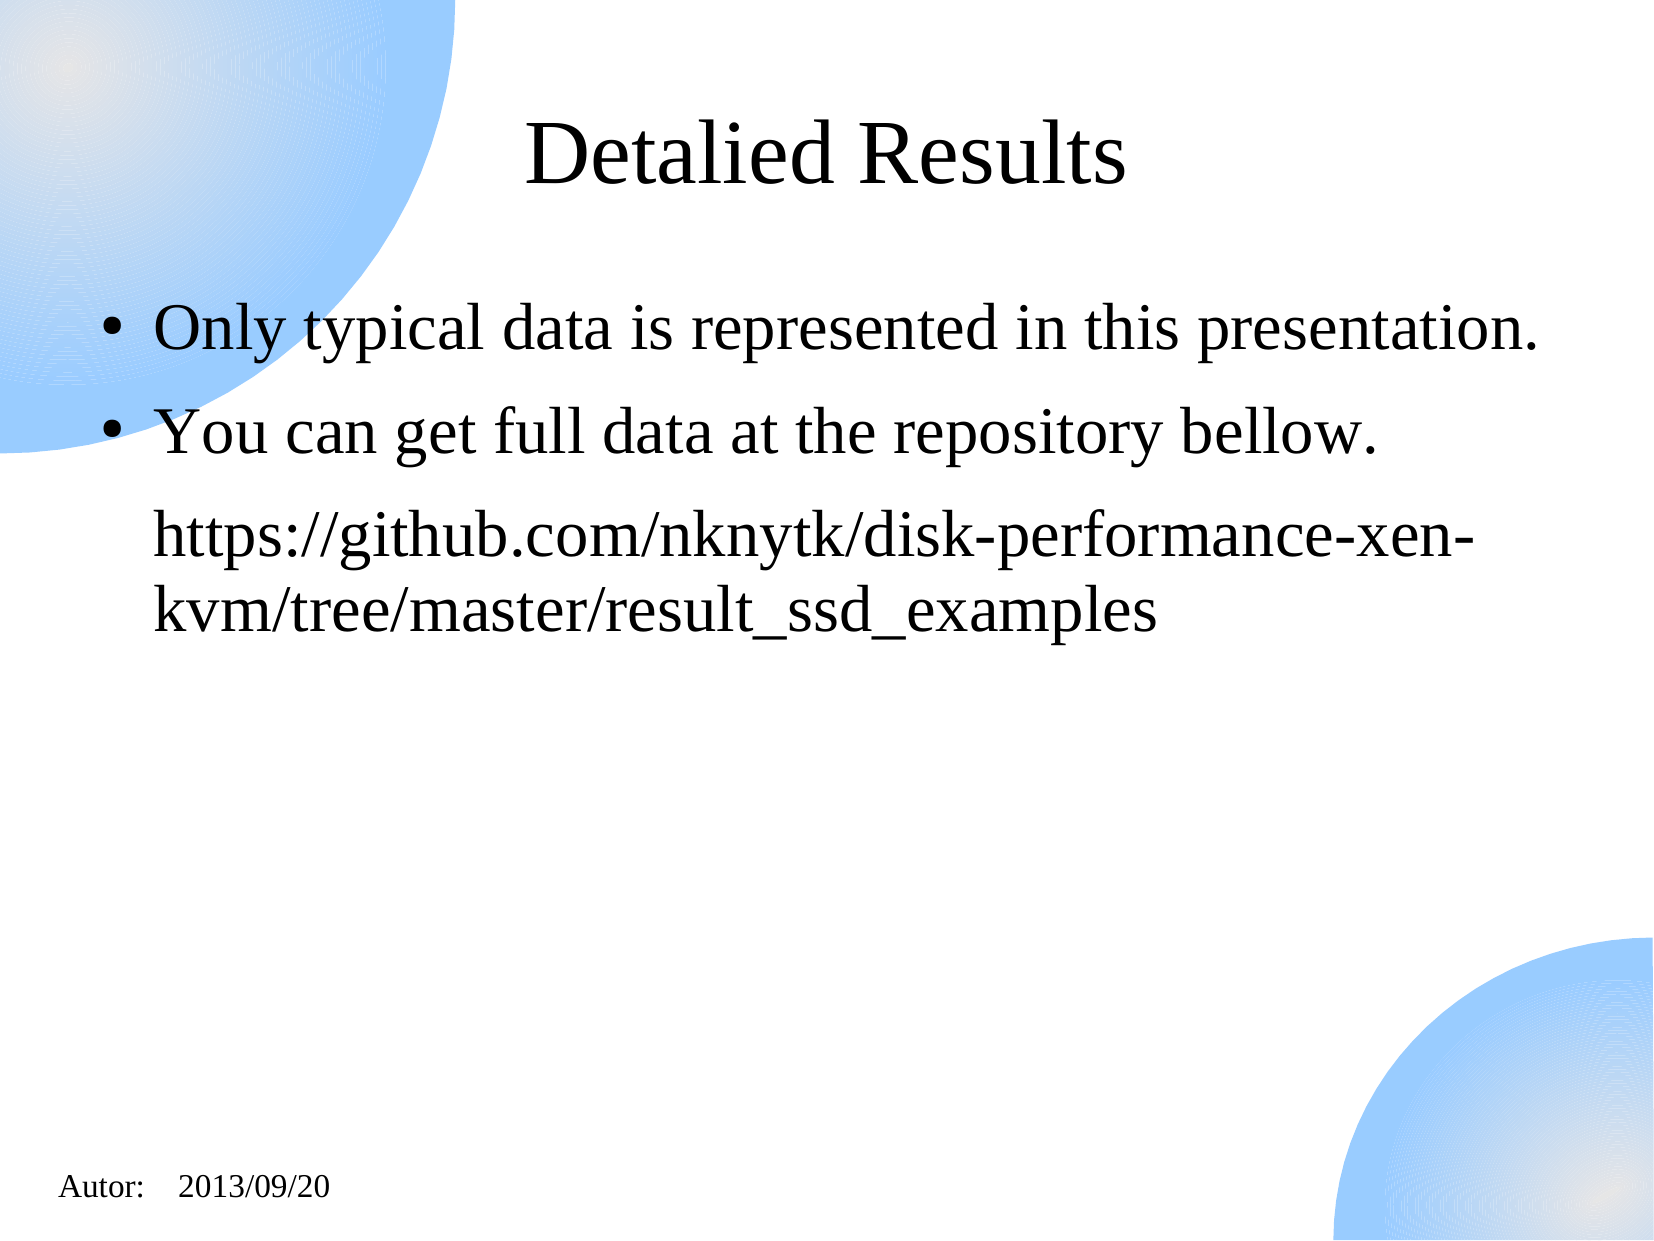

# Detalied Results
Only typical data is represented in this presentation.
You can get full data at the repository bellow.
https://github.com/nknytk/disk-performance-xen-kvm/tree/master/result_ssd_examples